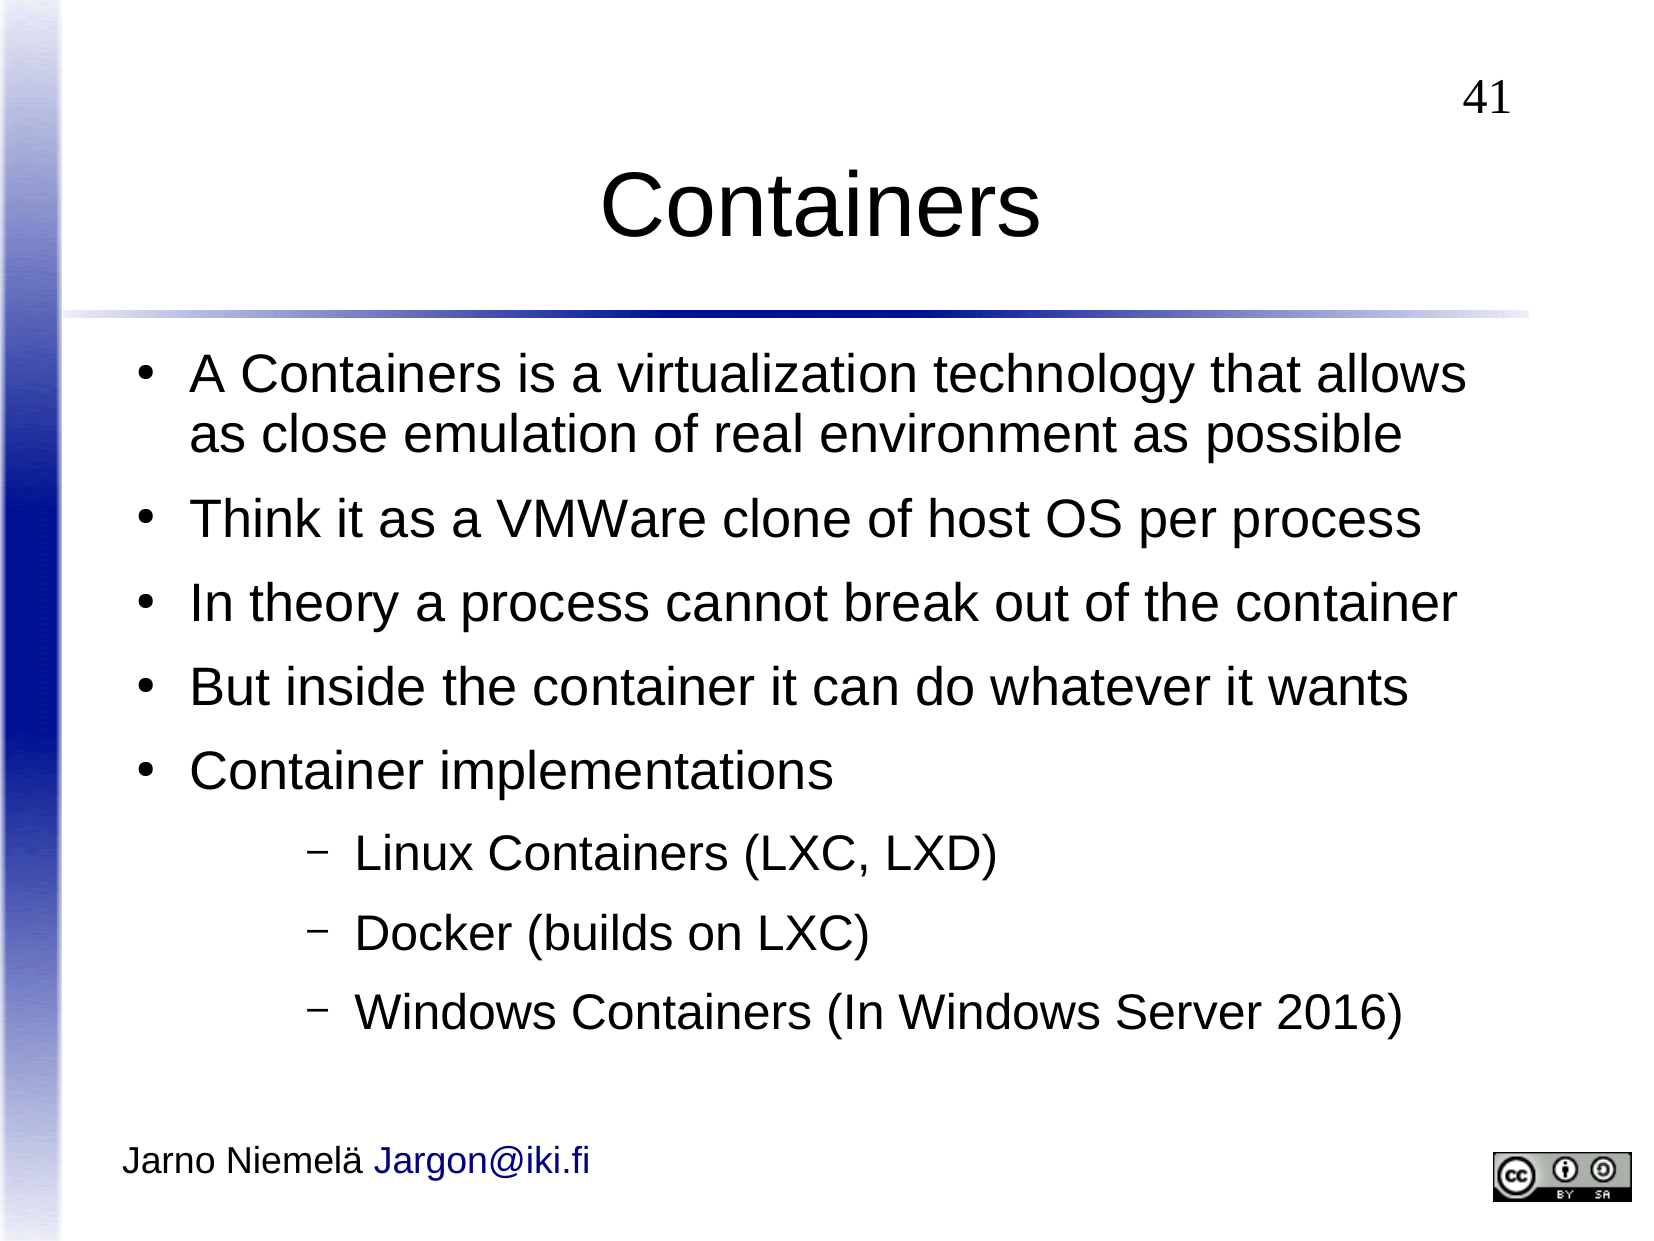

# Containers
A Containers is a virtualization technology that allows as close emulation of real environment as possible
Think it as a VMWare clone of host OS per process
In theory a process cannot break out of the container
But inside the container it can do whatever it wants
Container implementations
Linux Containers (LXC, LXD)
Docker (builds on LXC)
Windows Containers (In Windows Server 2016)